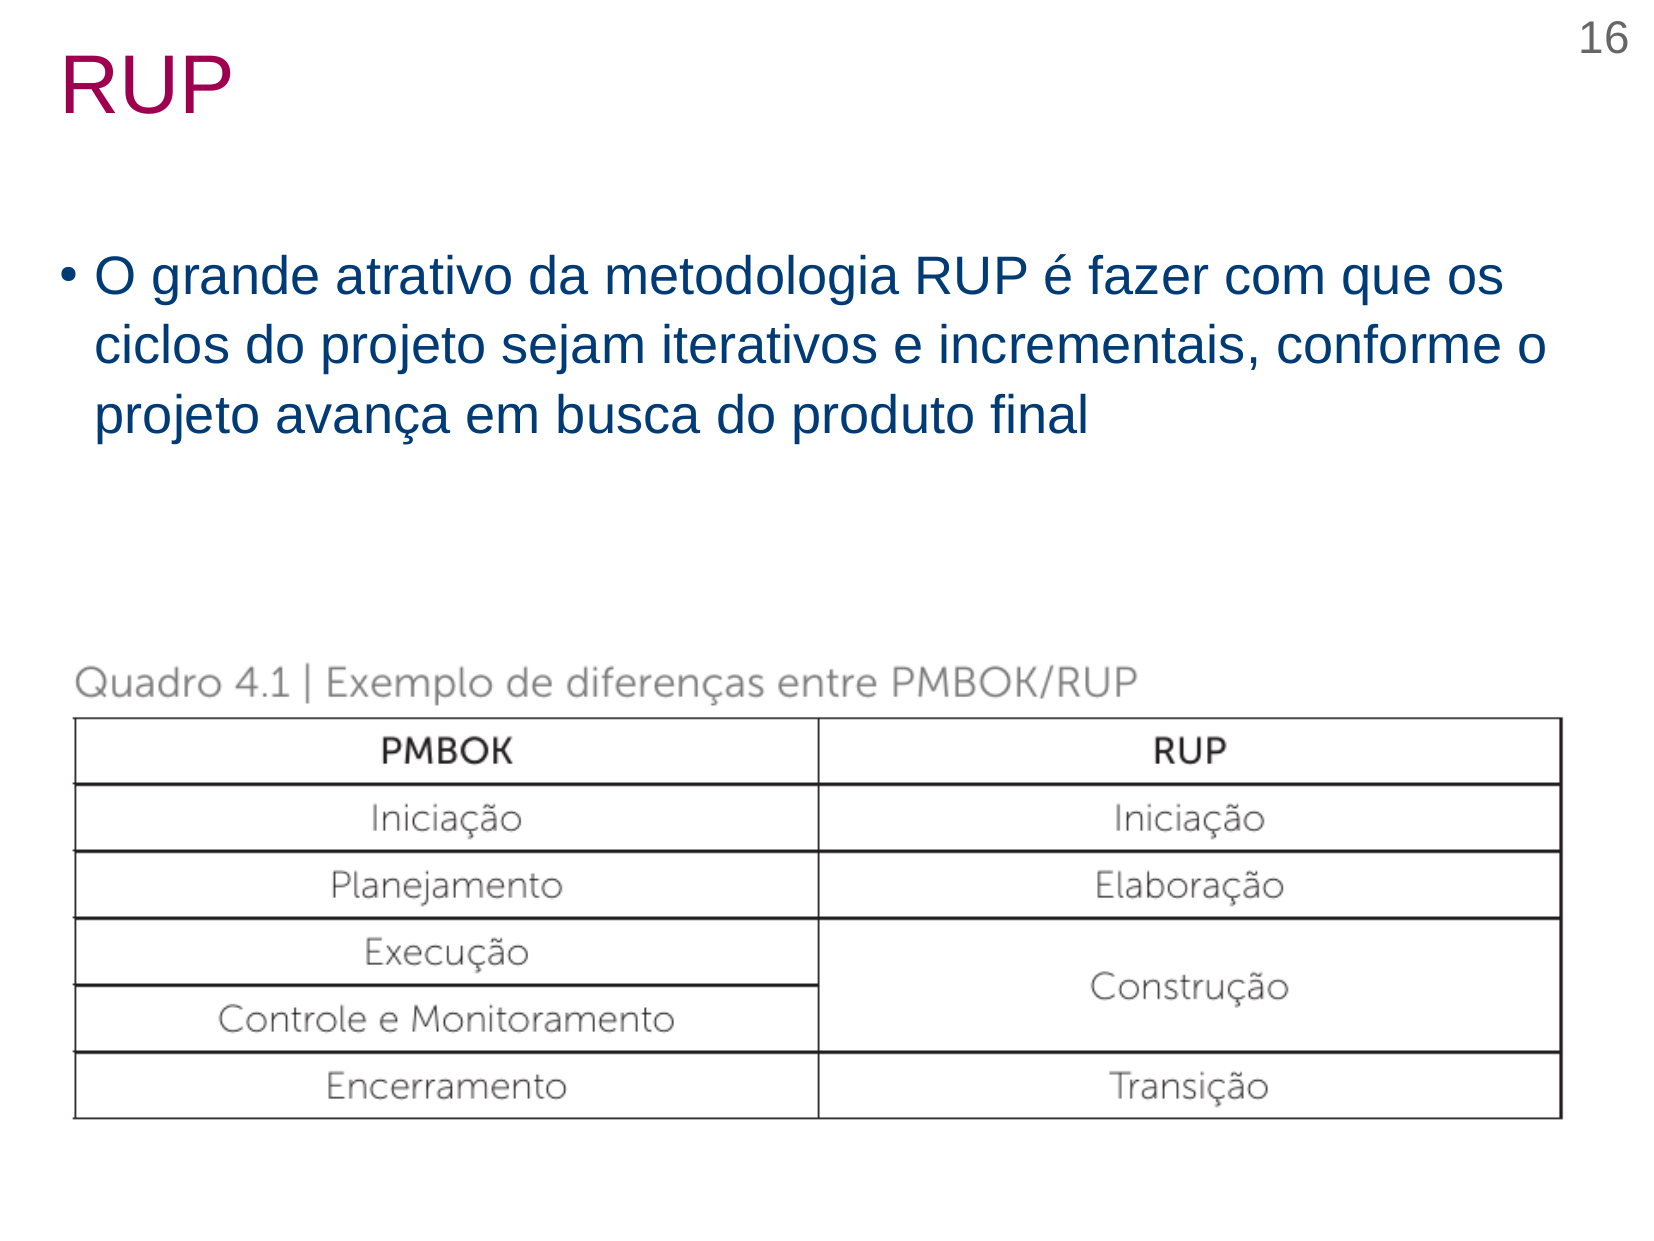

16
# RUP
O grande atrativo da metodologia RUP é fazer com que os ciclos do projeto sejam iterativos e incrementais, conforme o projeto avança em busca do produto final